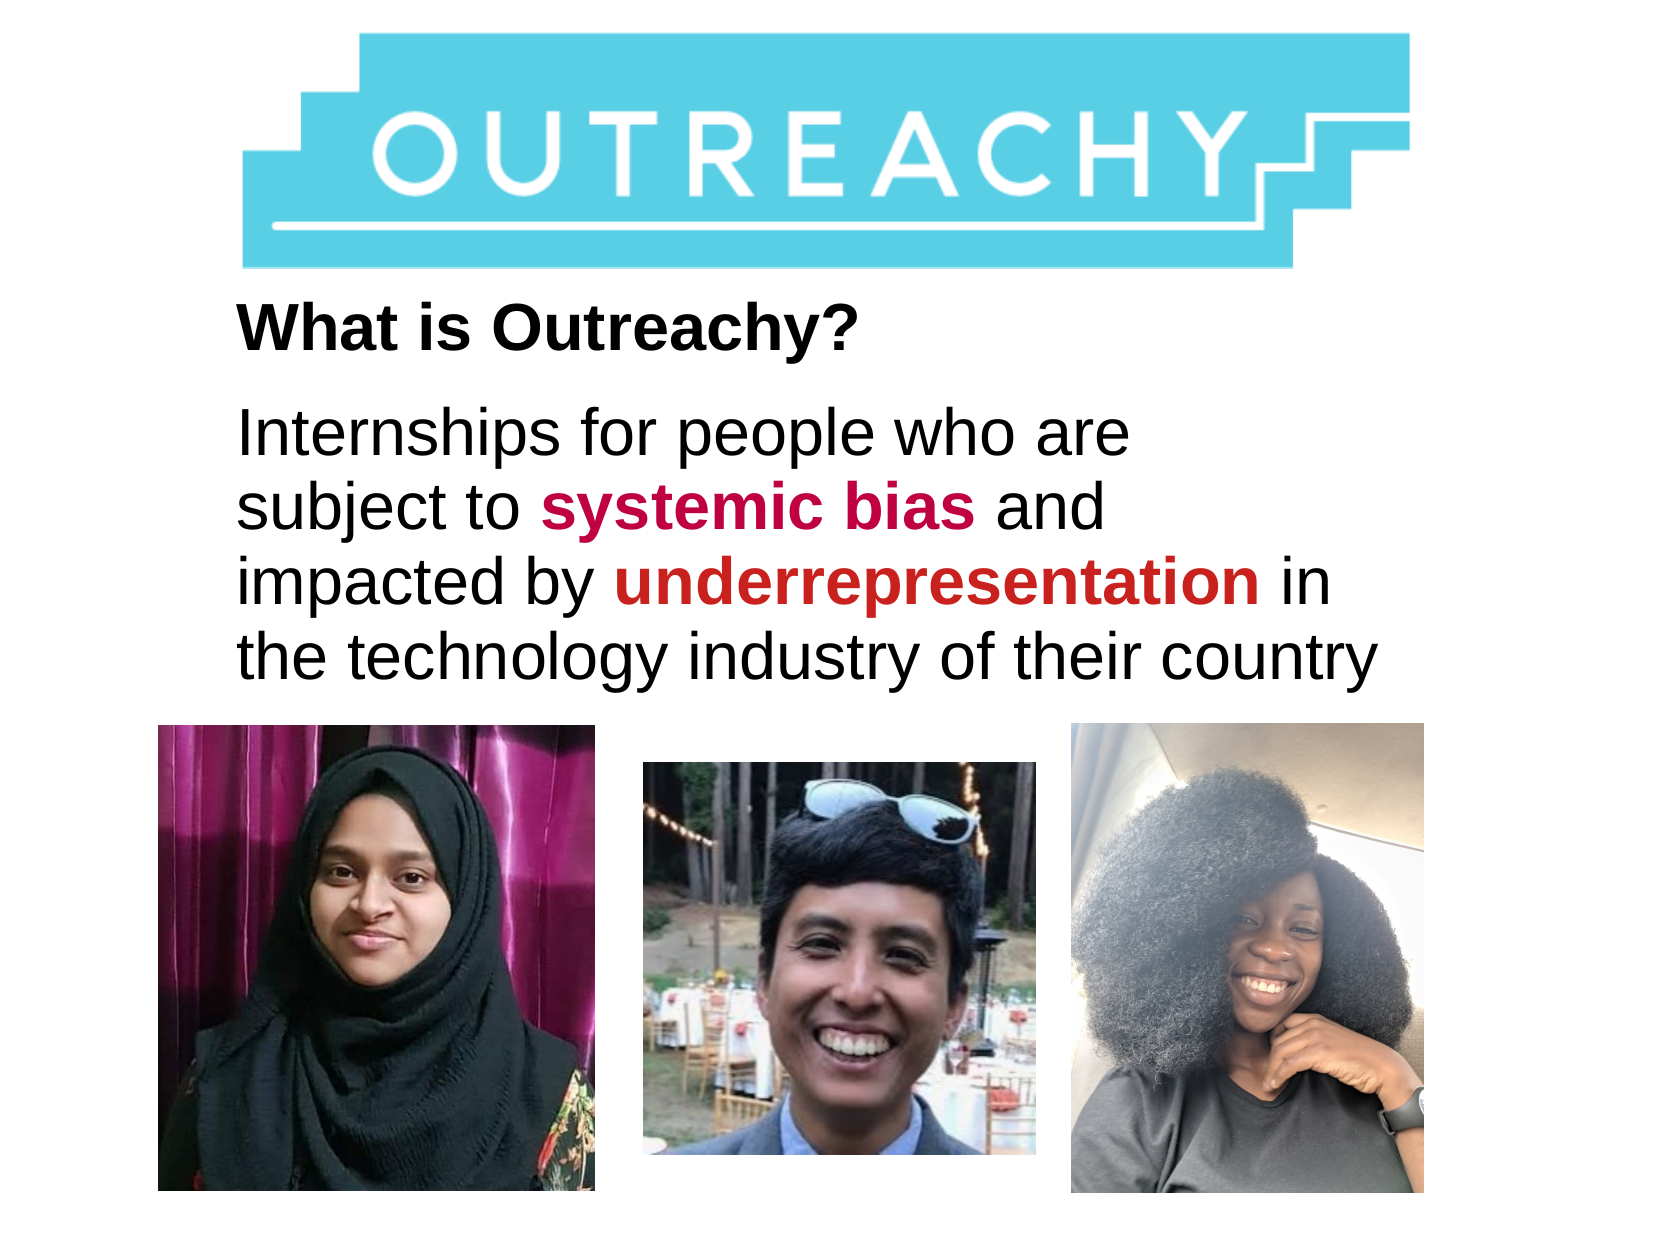

# Outreachy
What is Outreachy?
Internships for people who are
subject to systemic bias and
impacted by underrepresentation in
the technology industry of their country